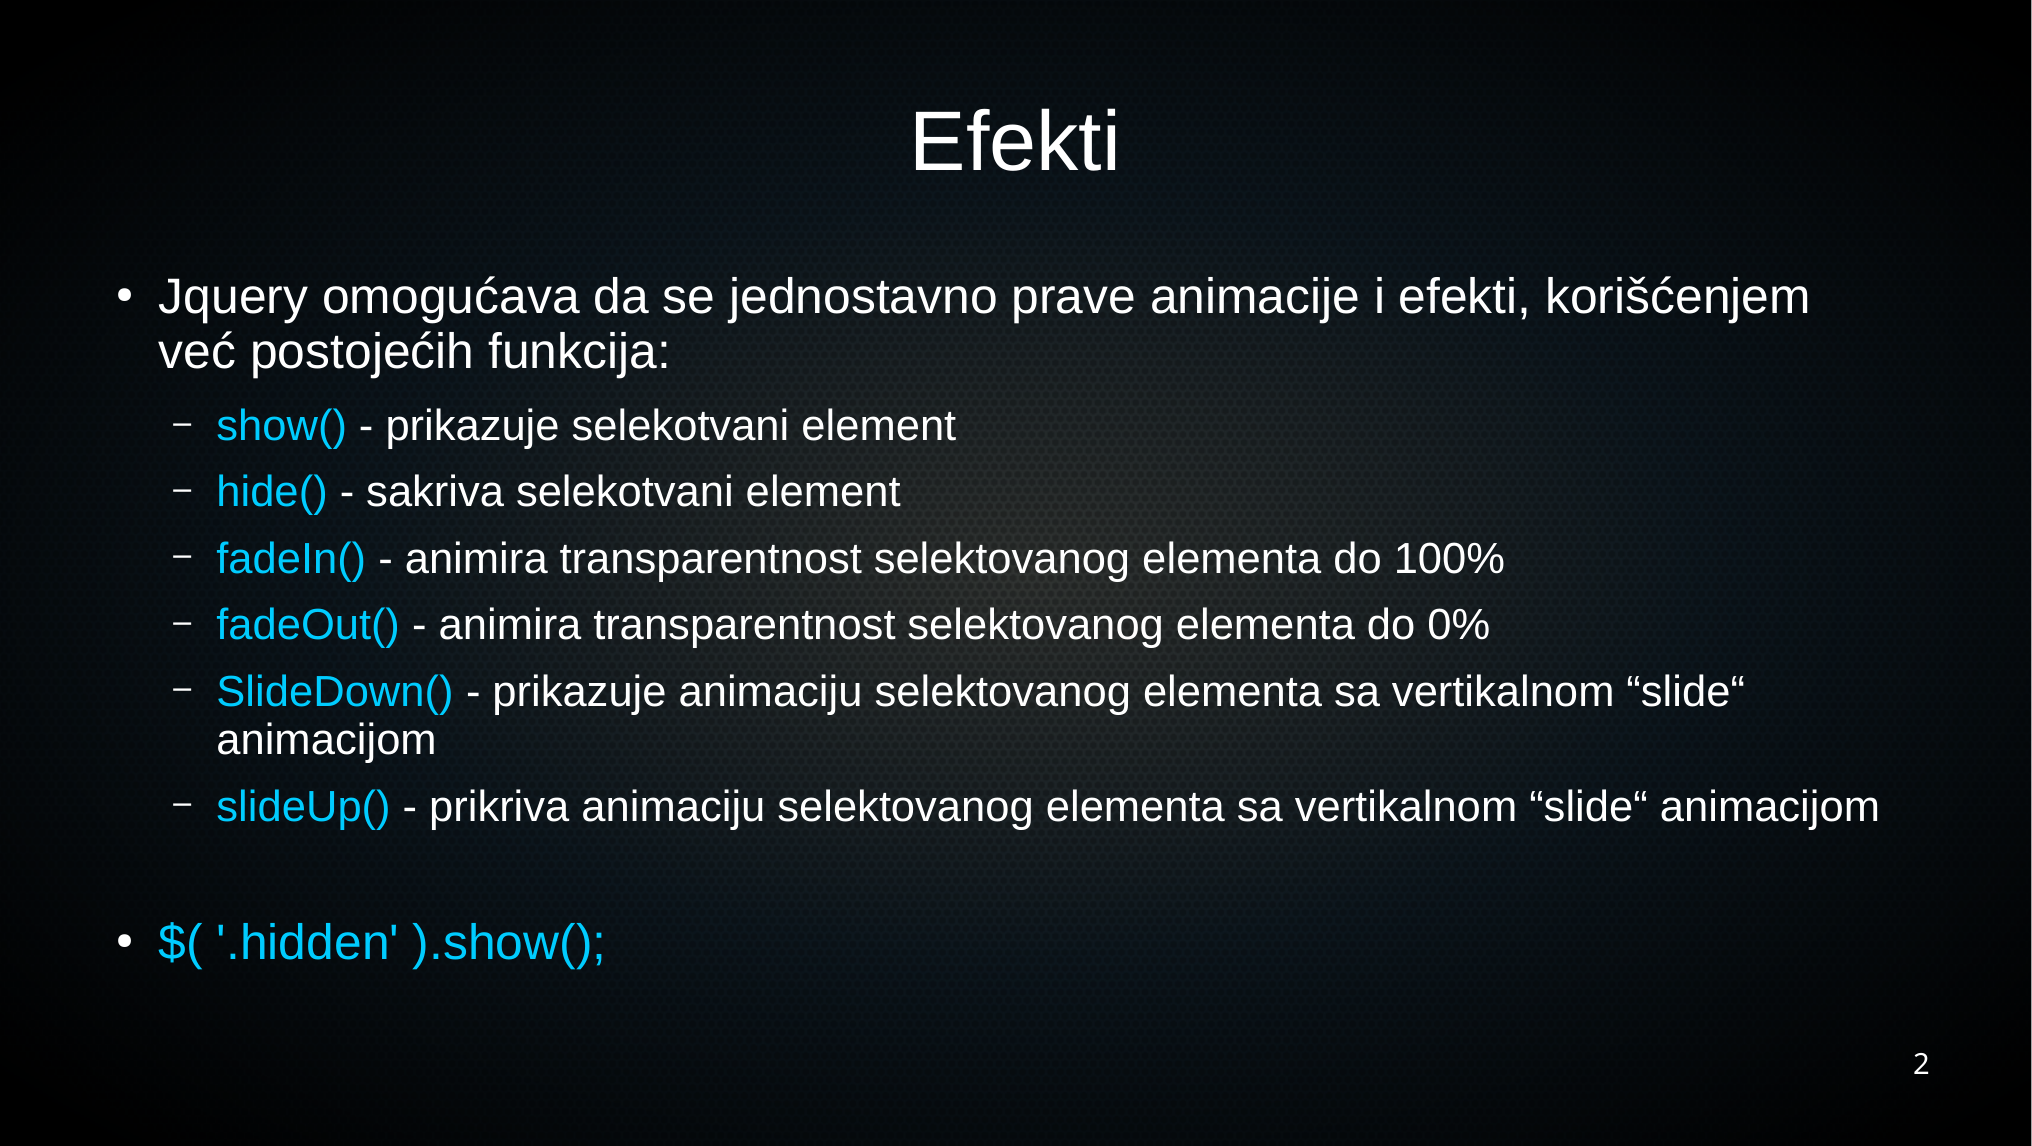

# Efekti
Jquery omogućava da se jednostavno prave animacije i efekti, korišćenjem već postojećih funkcija:
show() - prikazuje selekotvani element
hide() - sakriva selekotvani element
fadeIn() - animira transparentnost selektovanog elementa do 100%
fadeOut() - animira transparentnost selektovanog elementa do 0%
SlideDown() - prikazuje animaciju selektovanog elementa sa vertikalnom “slide“ animacijom
slideUp() - prikriva animaciju selektovanog elementa sa vertikalnom “slide“ animacijom
$( '.hidden' ).show();
2